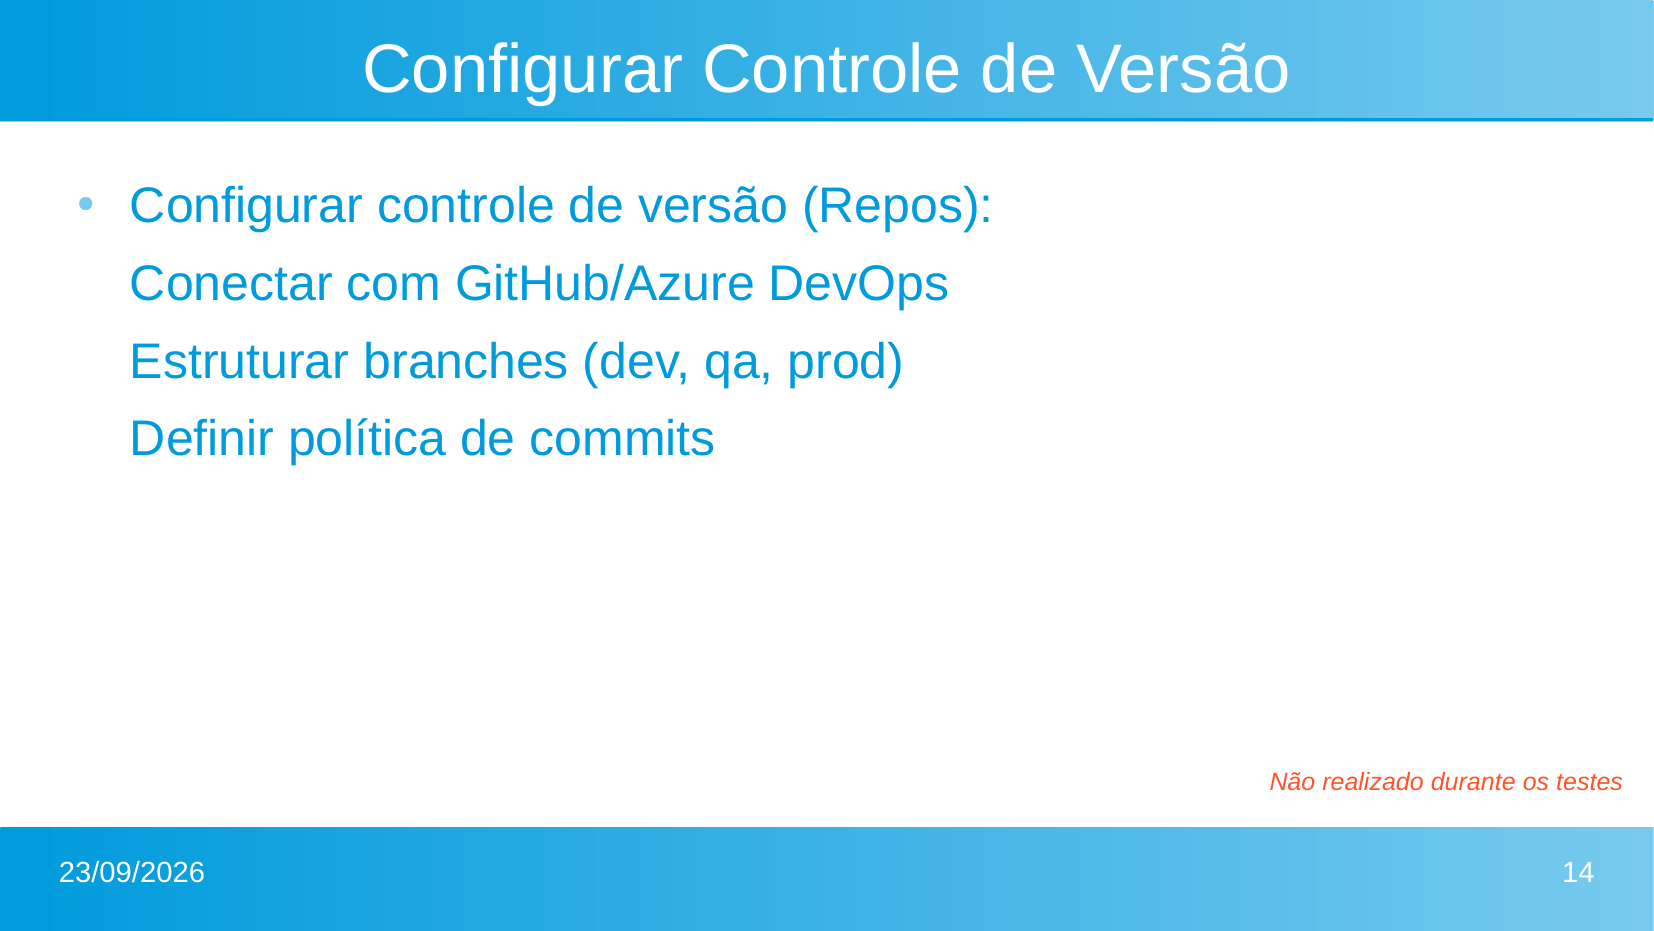

# Configurar Controle de Versão
Configurar controle de versão (Repos):
Conectar com GitHub/Azure DevOps
Estruturar branches (dev, qa, prod)
Definir política de commits
Não realizado durante os testes
14